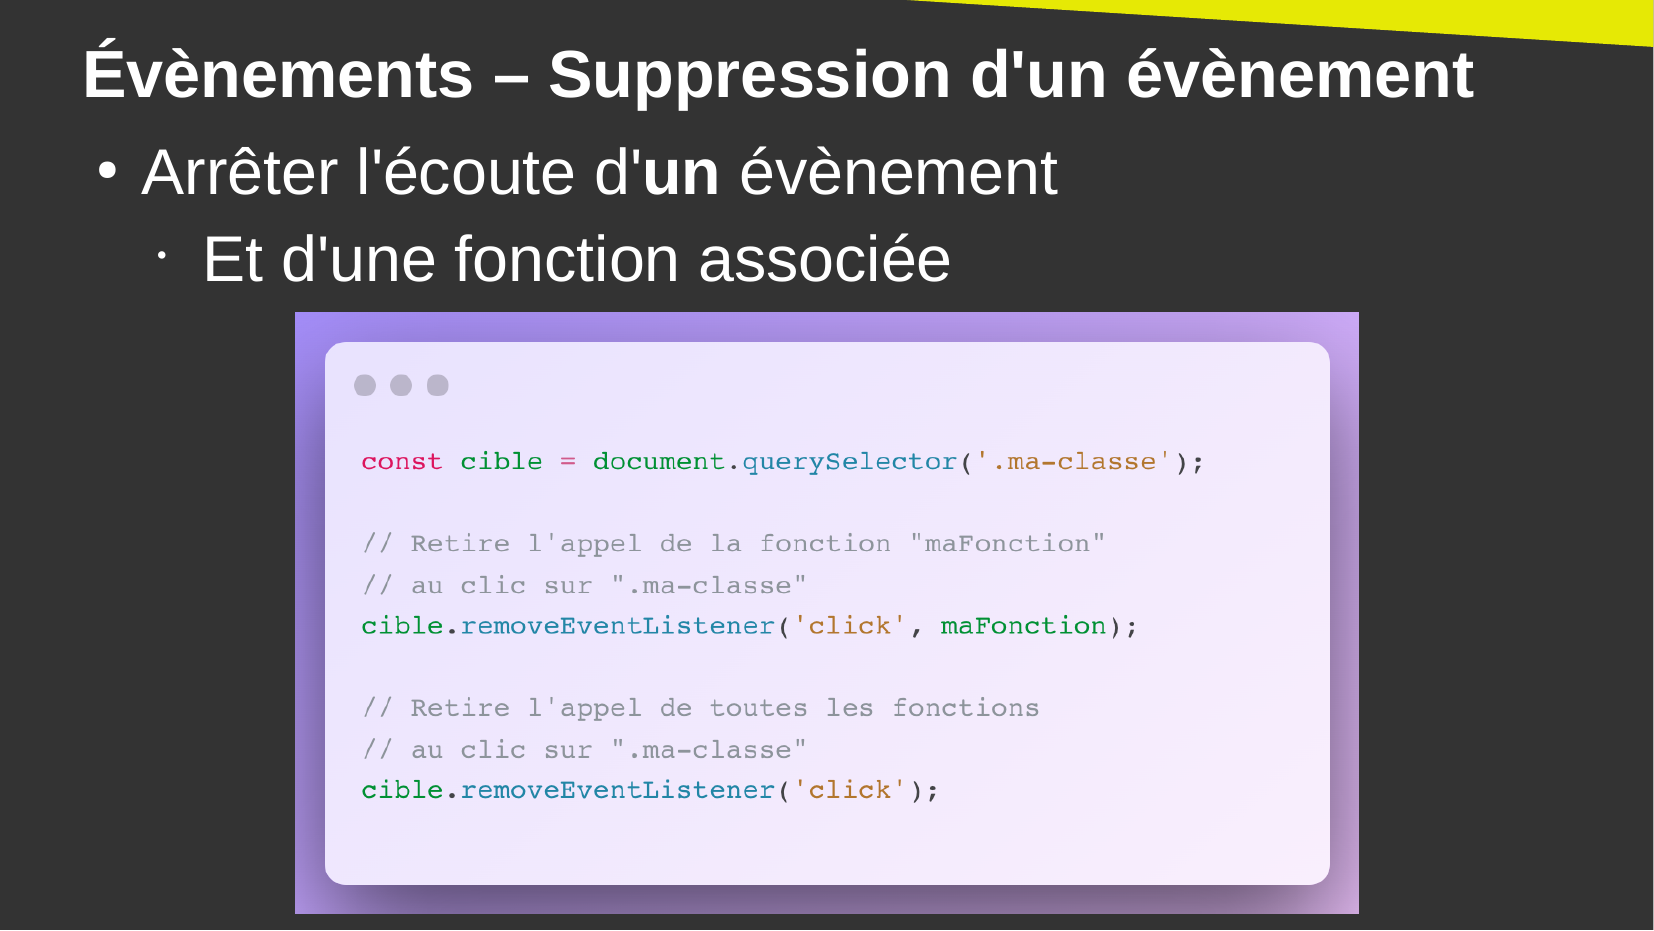

# Évènements – Suppression d'un évènement
Arrêter l'écoute d'un évènement
Et d'une fonction associée